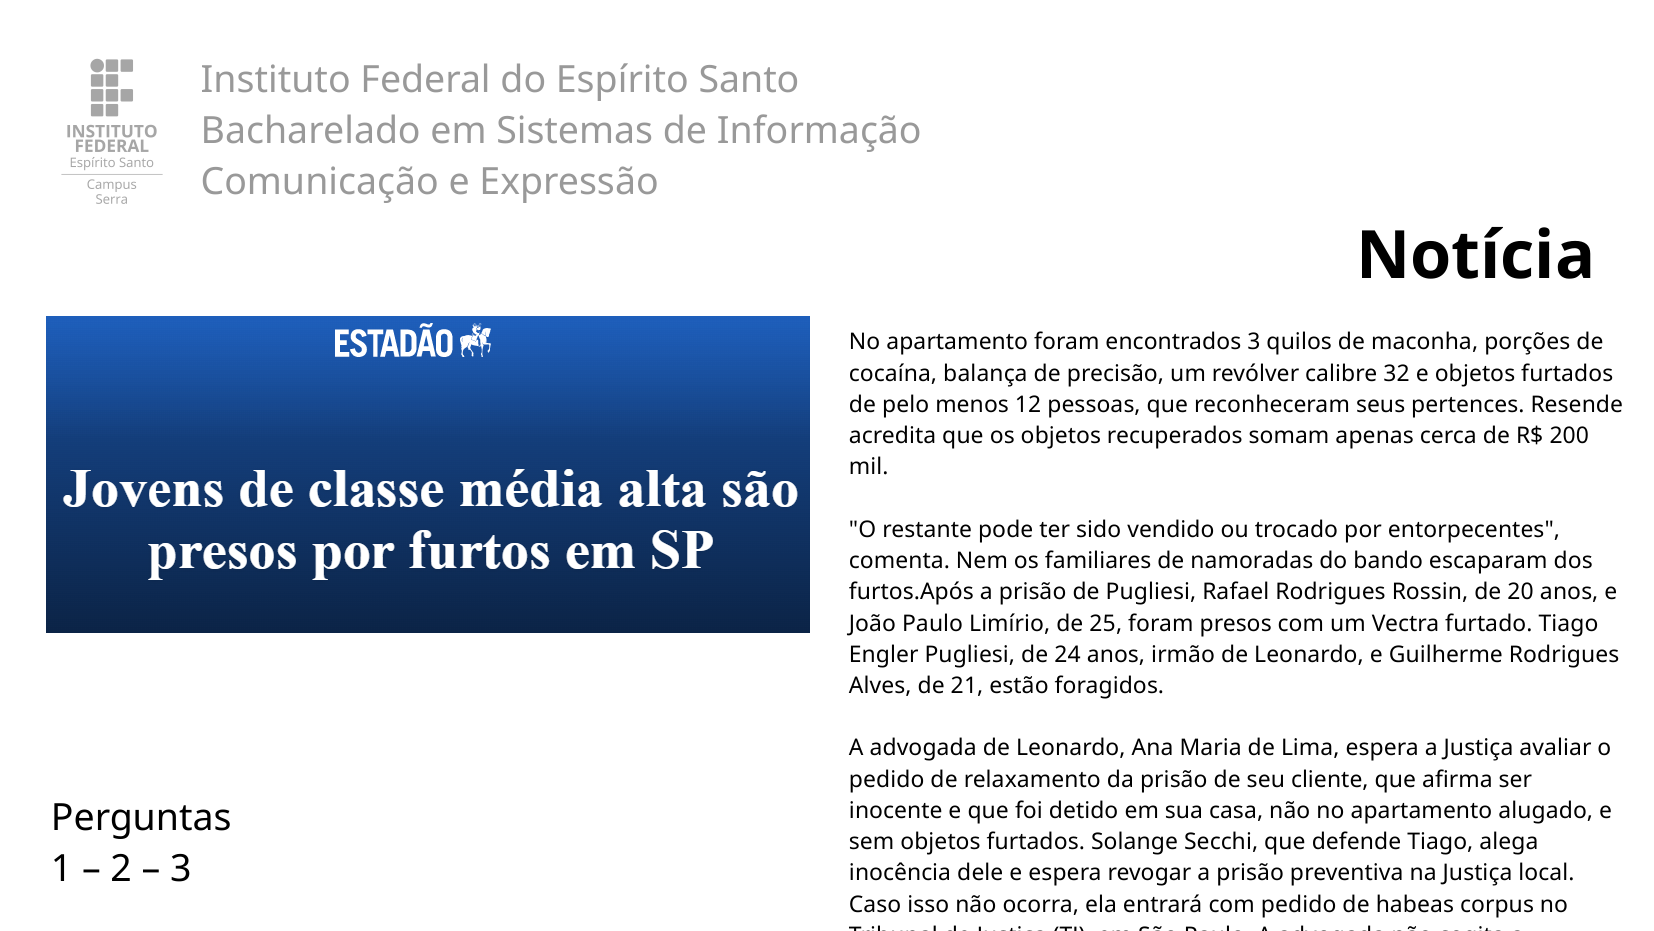

# Instituto Federal do Espírito Santo Bacharelado em Sistemas de Informação Comunicação e Expressão
Notícia
No apartamento foram encontrados 3 quilos de maconha, porções de cocaína, balança de precisão, um revólver calibre 32 e objetos furtados de pelo menos 12 pessoas, que reconheceram seus pertences. Resende acredita que os objetos recuperados somam apenas cerca de R$ 200 mil.
"O restante pode ter sido vendido ou trocado por entorpecentes", comenta. Nem os familiares de namoradas do bando escaparam dos furtos.Após a prisão de Pugliesi, Rafael Rodrigues Rossin, de 20 anos, e João Paulo Limírio, de 25, foram presos com um Vectra furtado. Tiago Engler Pugliesi, de 24 anos, irmão de Leonardo, e Guilherme Rodrigues Alves, de 21, estão foragidos.
A advogada de Leonardo, Ana Maria de Lima, espera a Justiça avaliar o pedido de relaxamento da prisão de seu cliente, que afirma ser inocente e que foi detido em sua casa, não no apartamento alugado, e sem objetos furtados. Solange Secchi, que defende Tiago, alega inocência dele e espera revogar a prisão preventiva na Justiça local. Caso isso não ocorra, ela entrará com pedido de habeas corpus no Tribunal de Justiça (TJ), em São Paulo. A advogada não cogita a apresentação de seu cliente à polícia. Os advogados dos outros rapazes investigados não foram localizados pela reportagem.
Perguntas
1 – 2 – 3